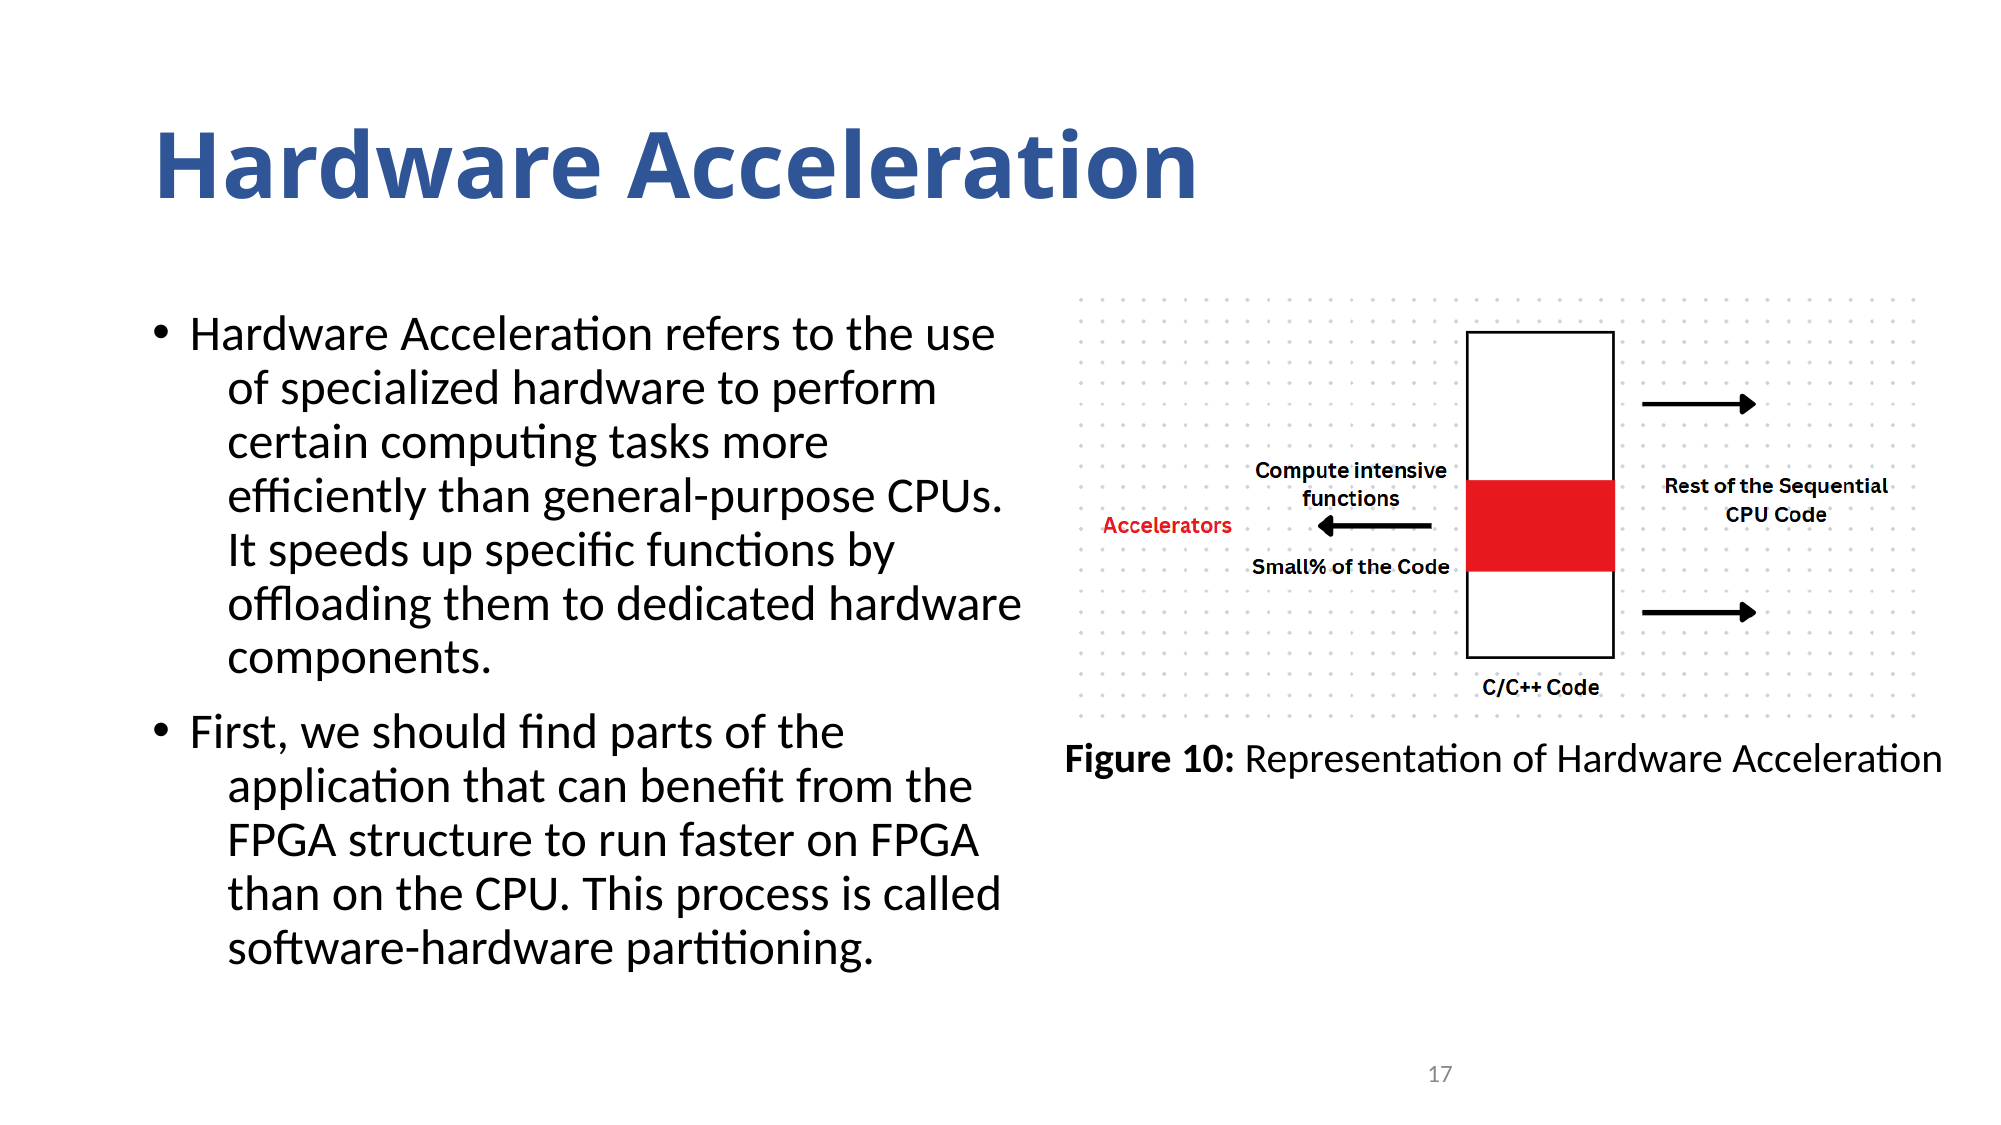

# Hardware Acceleration
Hardware Acceleration refers to the use of specialized hardware to perform certain computing tasks more efficiently than general-purpose CPUs. It speeds up specific functions by offloading them to dedicated hardware components.
First, we should find parts of the application that can benefit from the FPGA structure to run faster on FPGA than on the CPU. This process is called software-hardware partitioning.
Figure 10: Representation of Hardware Acceleration
17